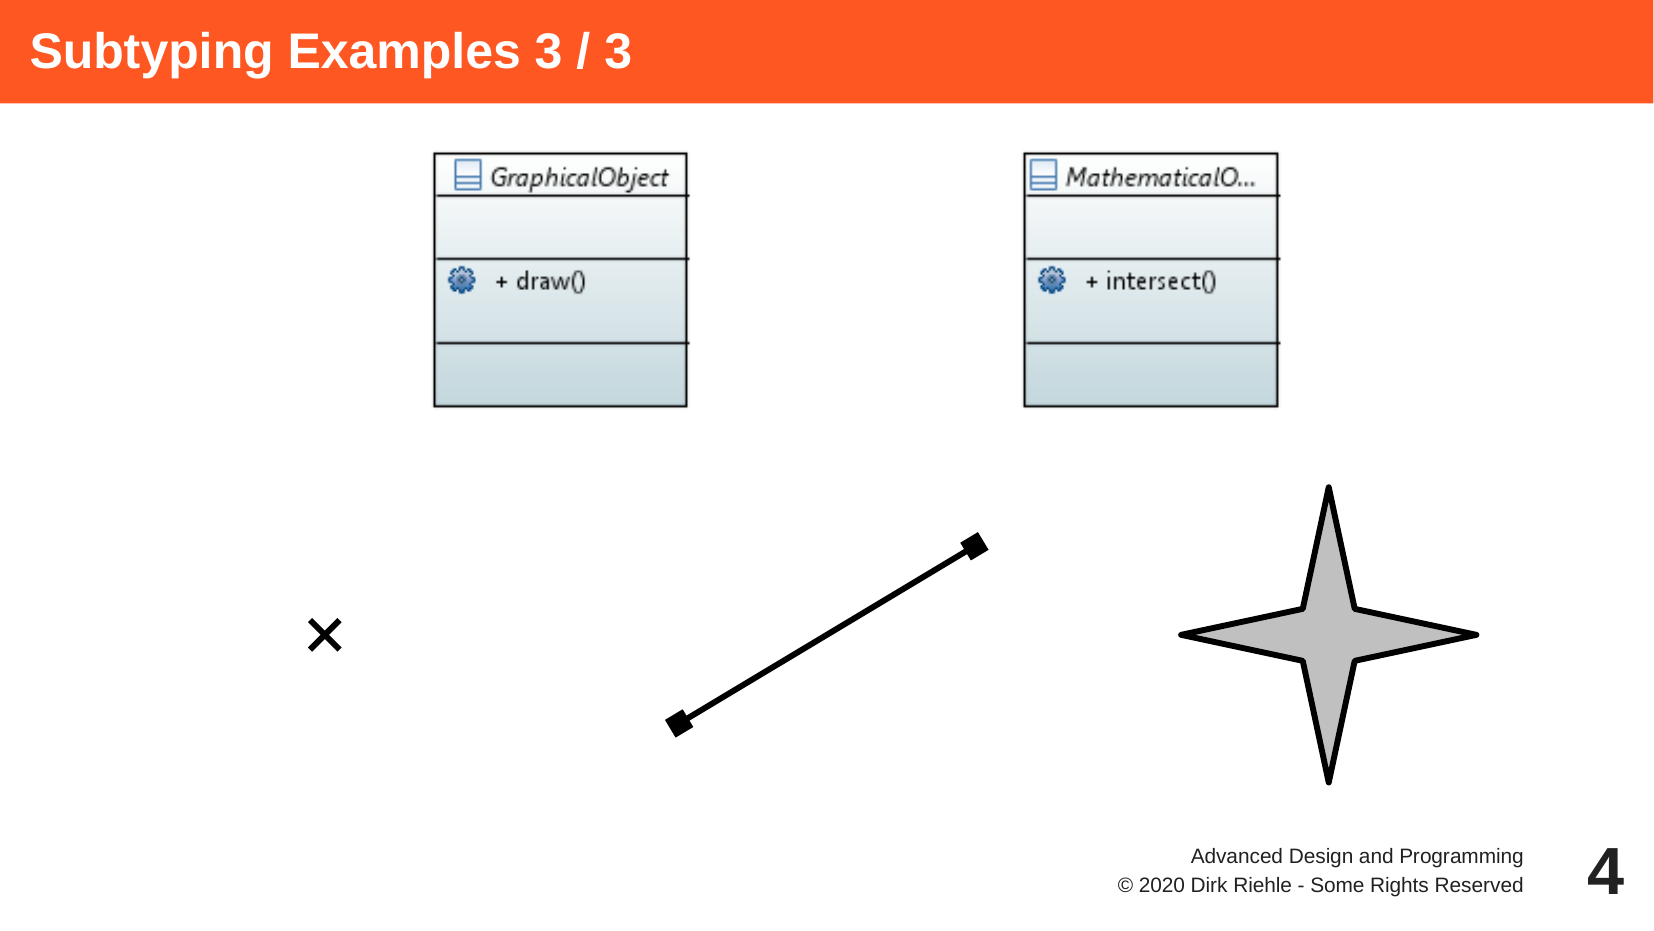

# Subtyping Examples 3 / 3
Advanced Design and Programming
4
© 2020 Dirk Riehle - Some Rights Reserved